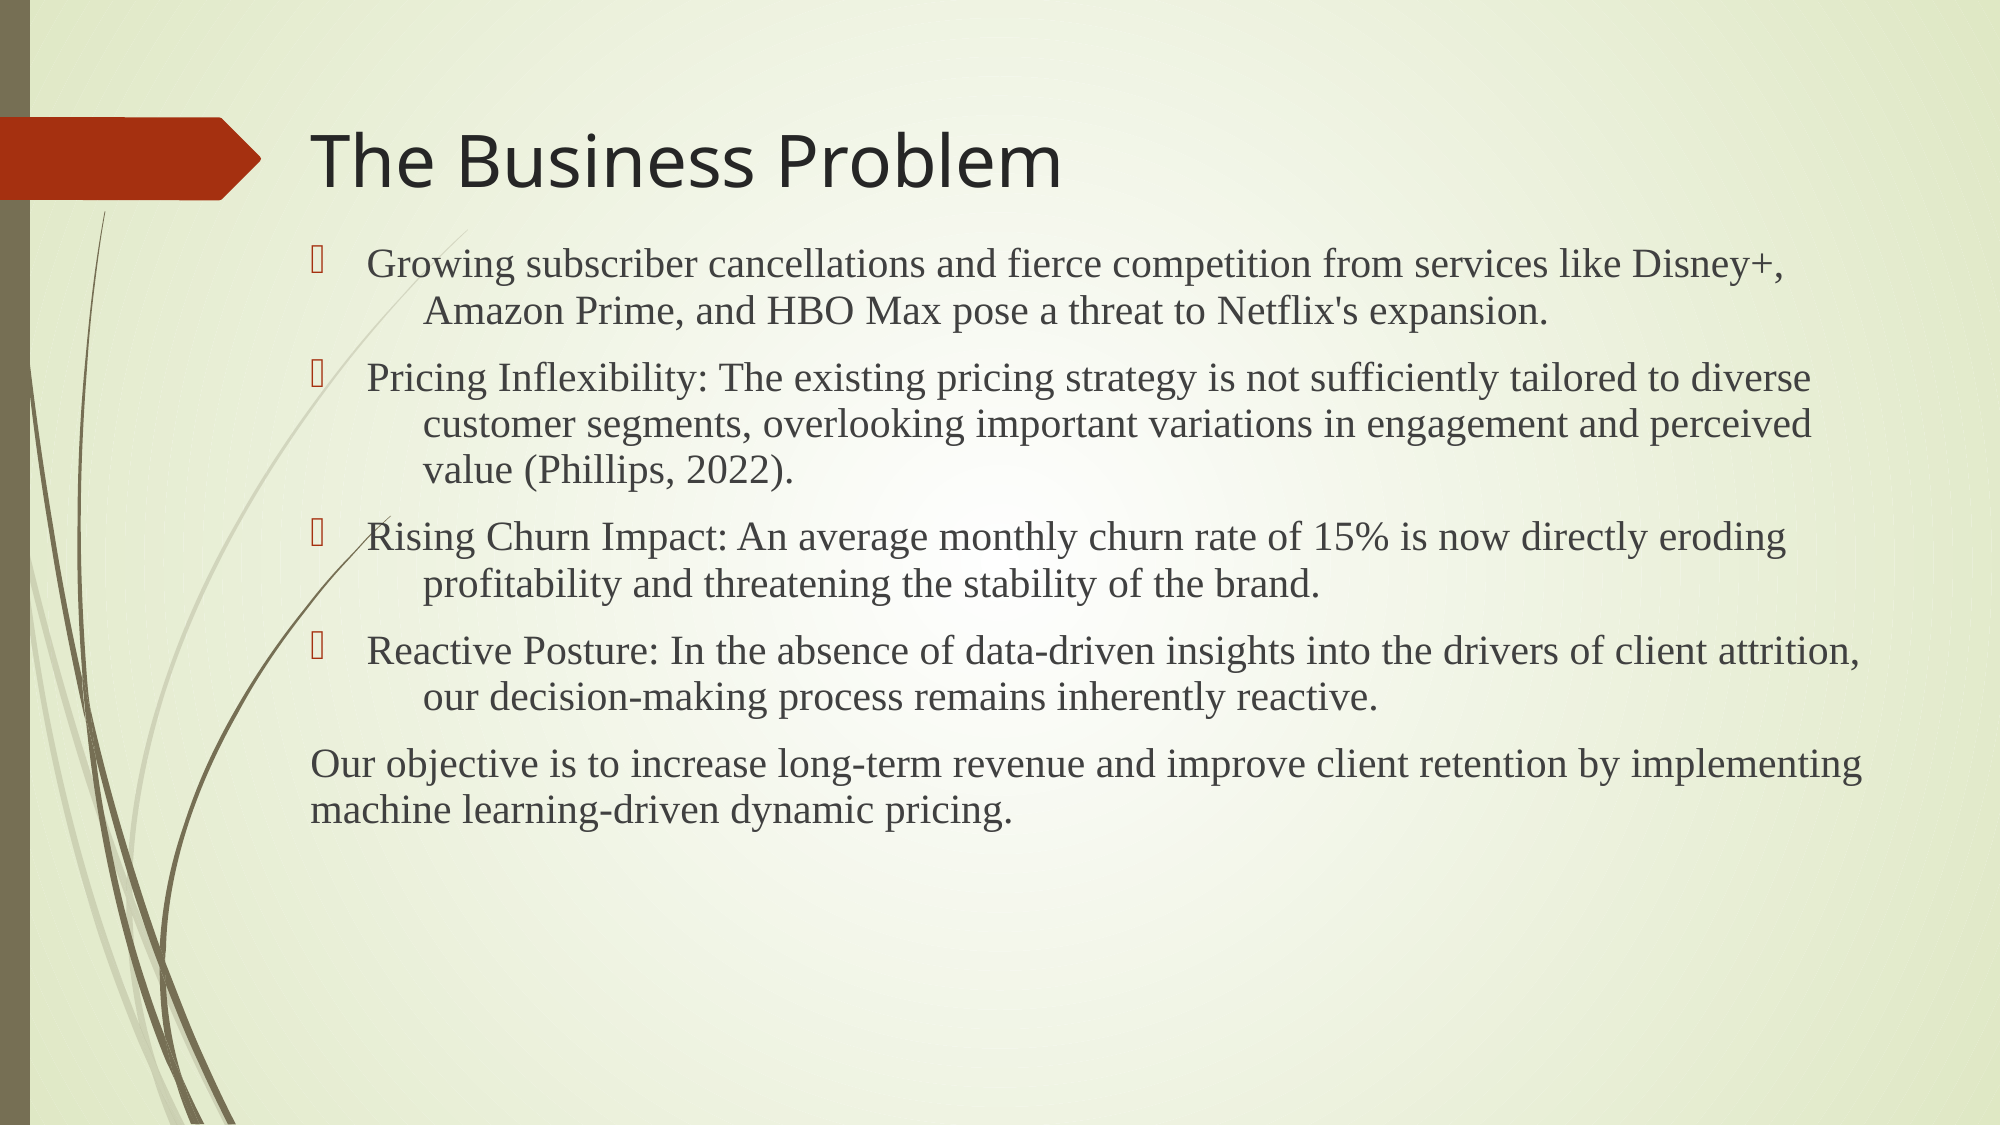

# The Business Problem
Growing subscriber cancellations and fierce competition from services like Disney+, Amazon Prime, and HBO Max pose a threat to Netflix's expansion.
Pricing Inflexibility: The existing pricing strategy is not sufficiently tailored to diverse customer segments, overlooking important variations in engagement and perceived value (Phillips, 2022).
Rising Churn Impact: An average monthly churn rate of 15% is now directly eroding profitability and threatening the stability of the brand.
Reactive Posture: In the absence of data-driven insights into the drivers of client attrition, our decision-making process remains inherently reactive.
Our objective is to increase long-term revenue and improve client retention by implementing machine learning-driven dynamic pricing.